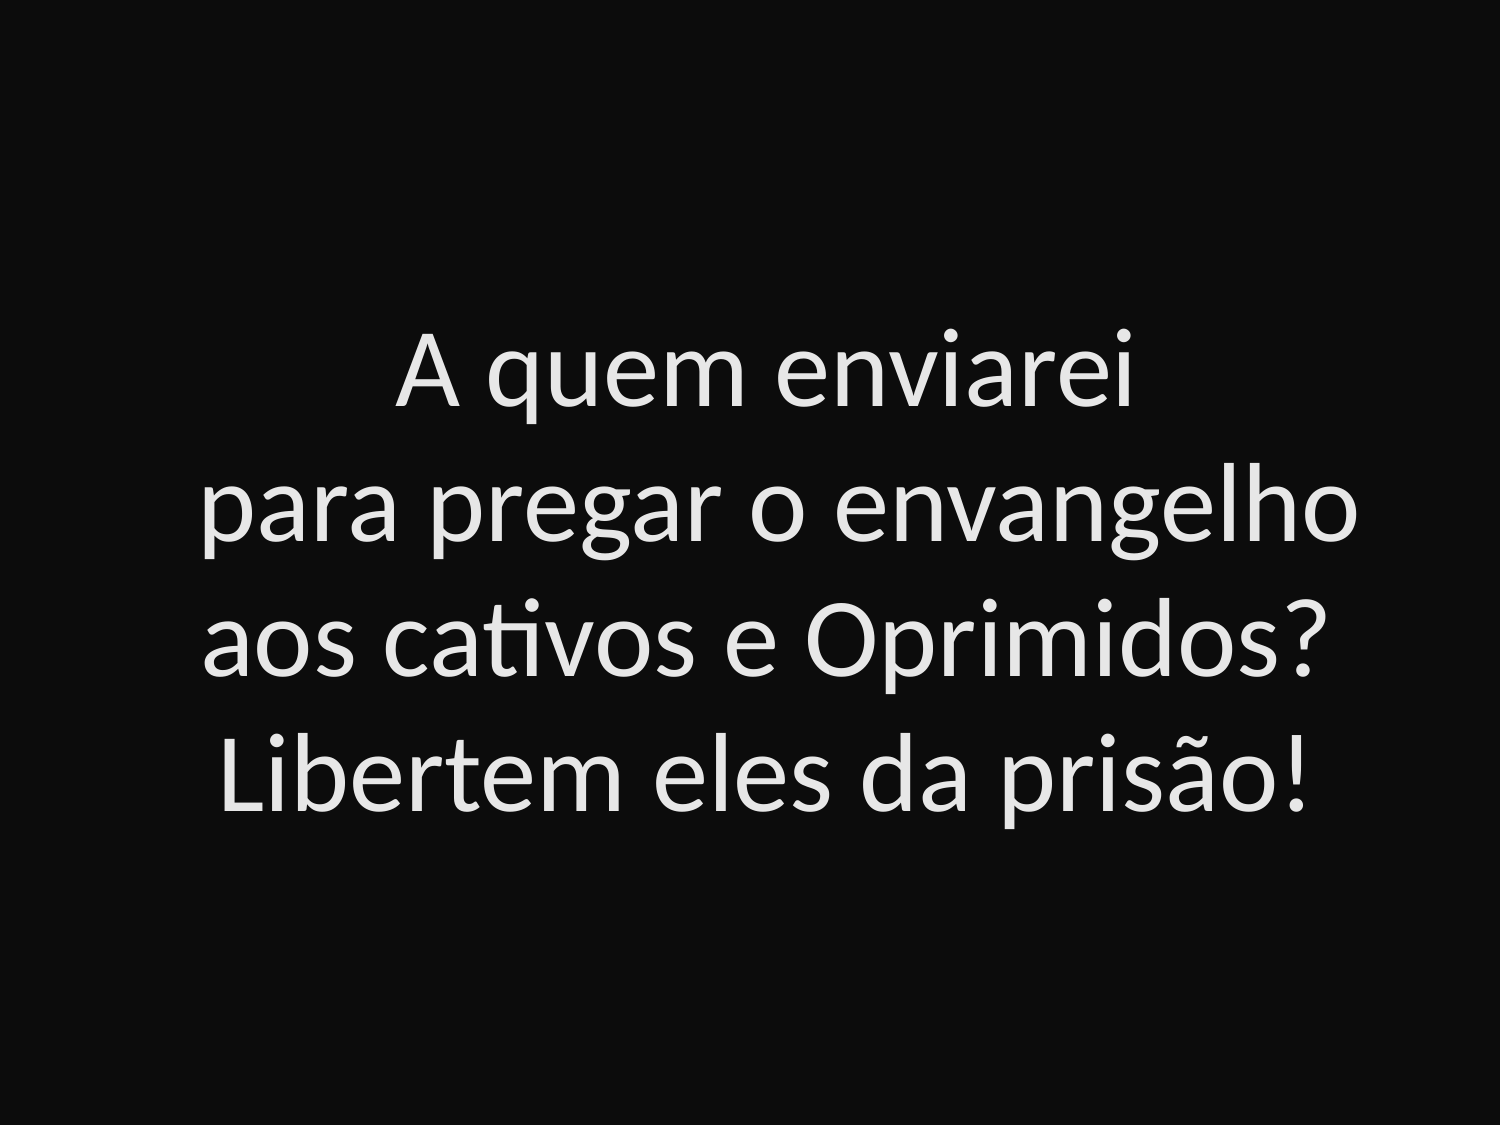

# A quem enviarei para pregar o envangelho aos cativos e Oprimidos? Libertem eles da prisão!